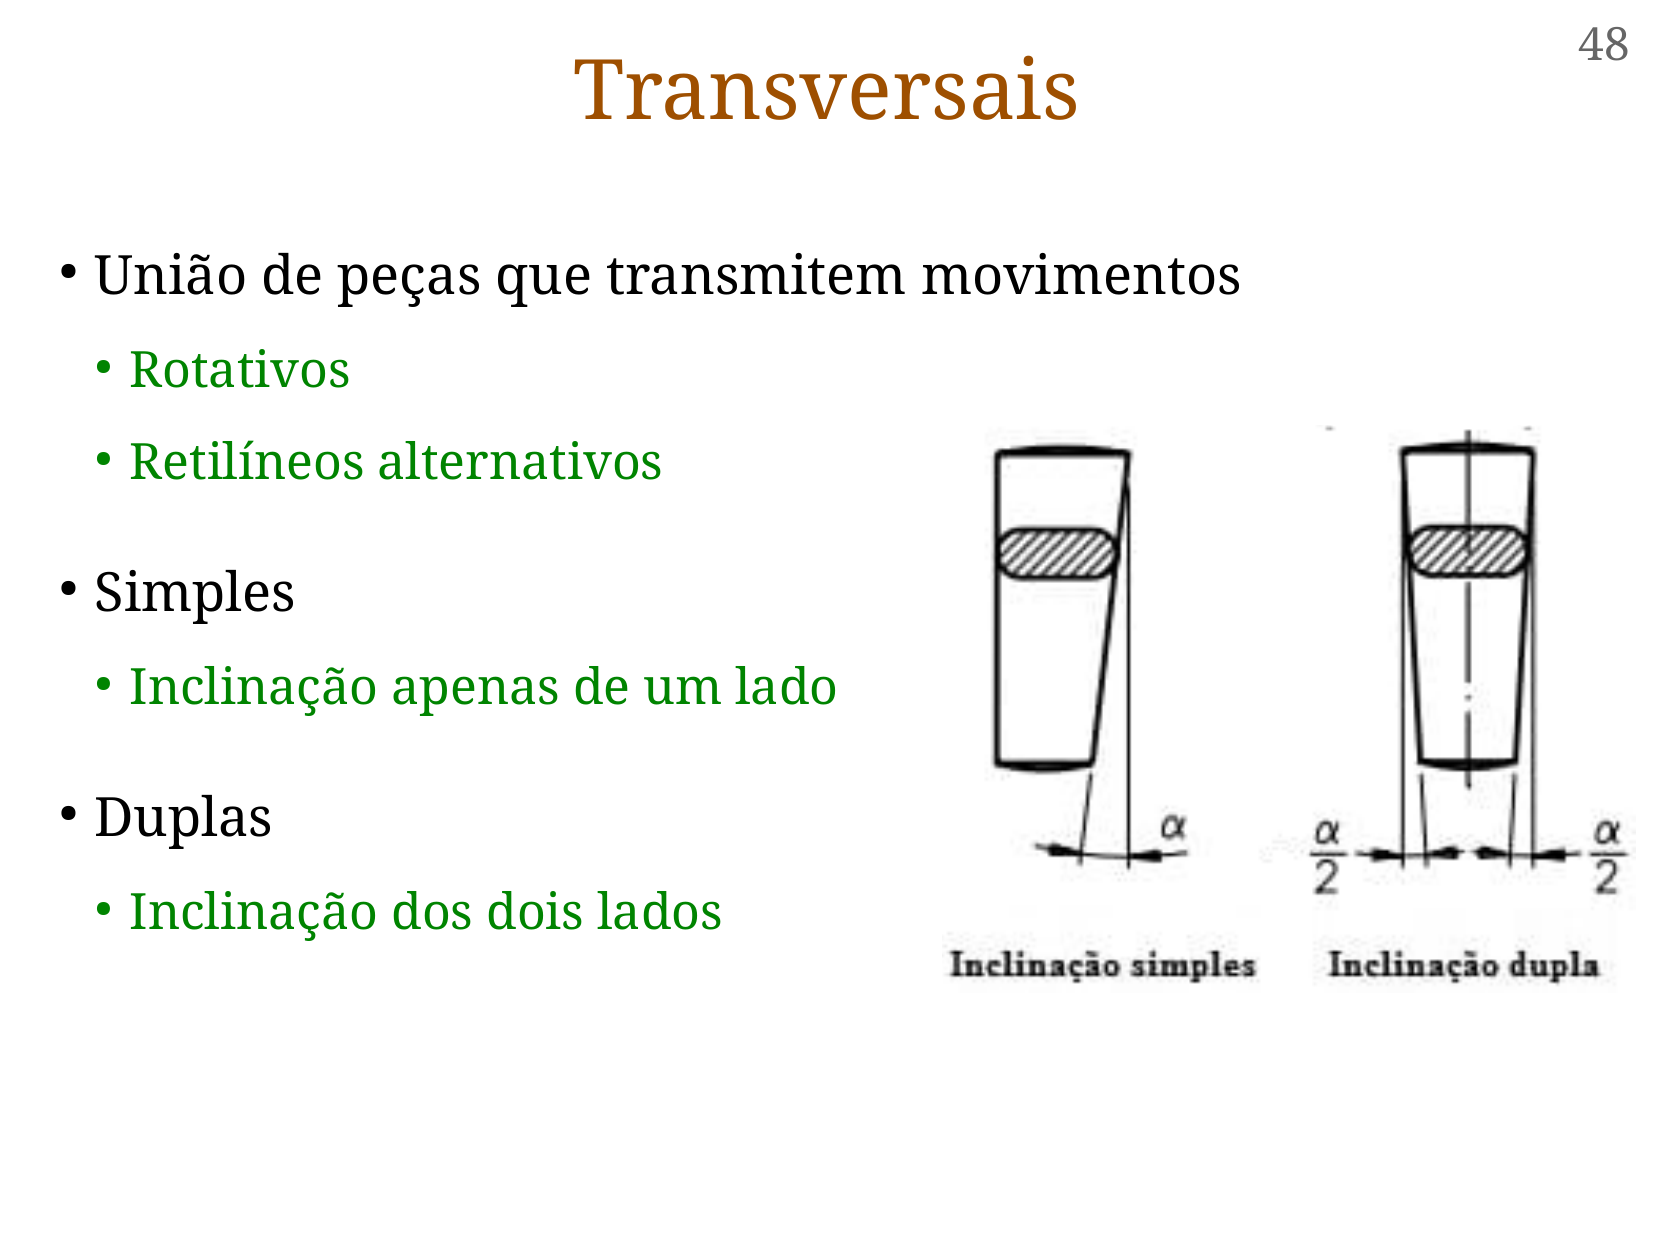

48
# Transversais
União de peças que transmitem movimentos
Rotativos
Retilíneos alternativos
Simples
Inclinação apenas de um lado
Duplas
Inclinação dos dois lados